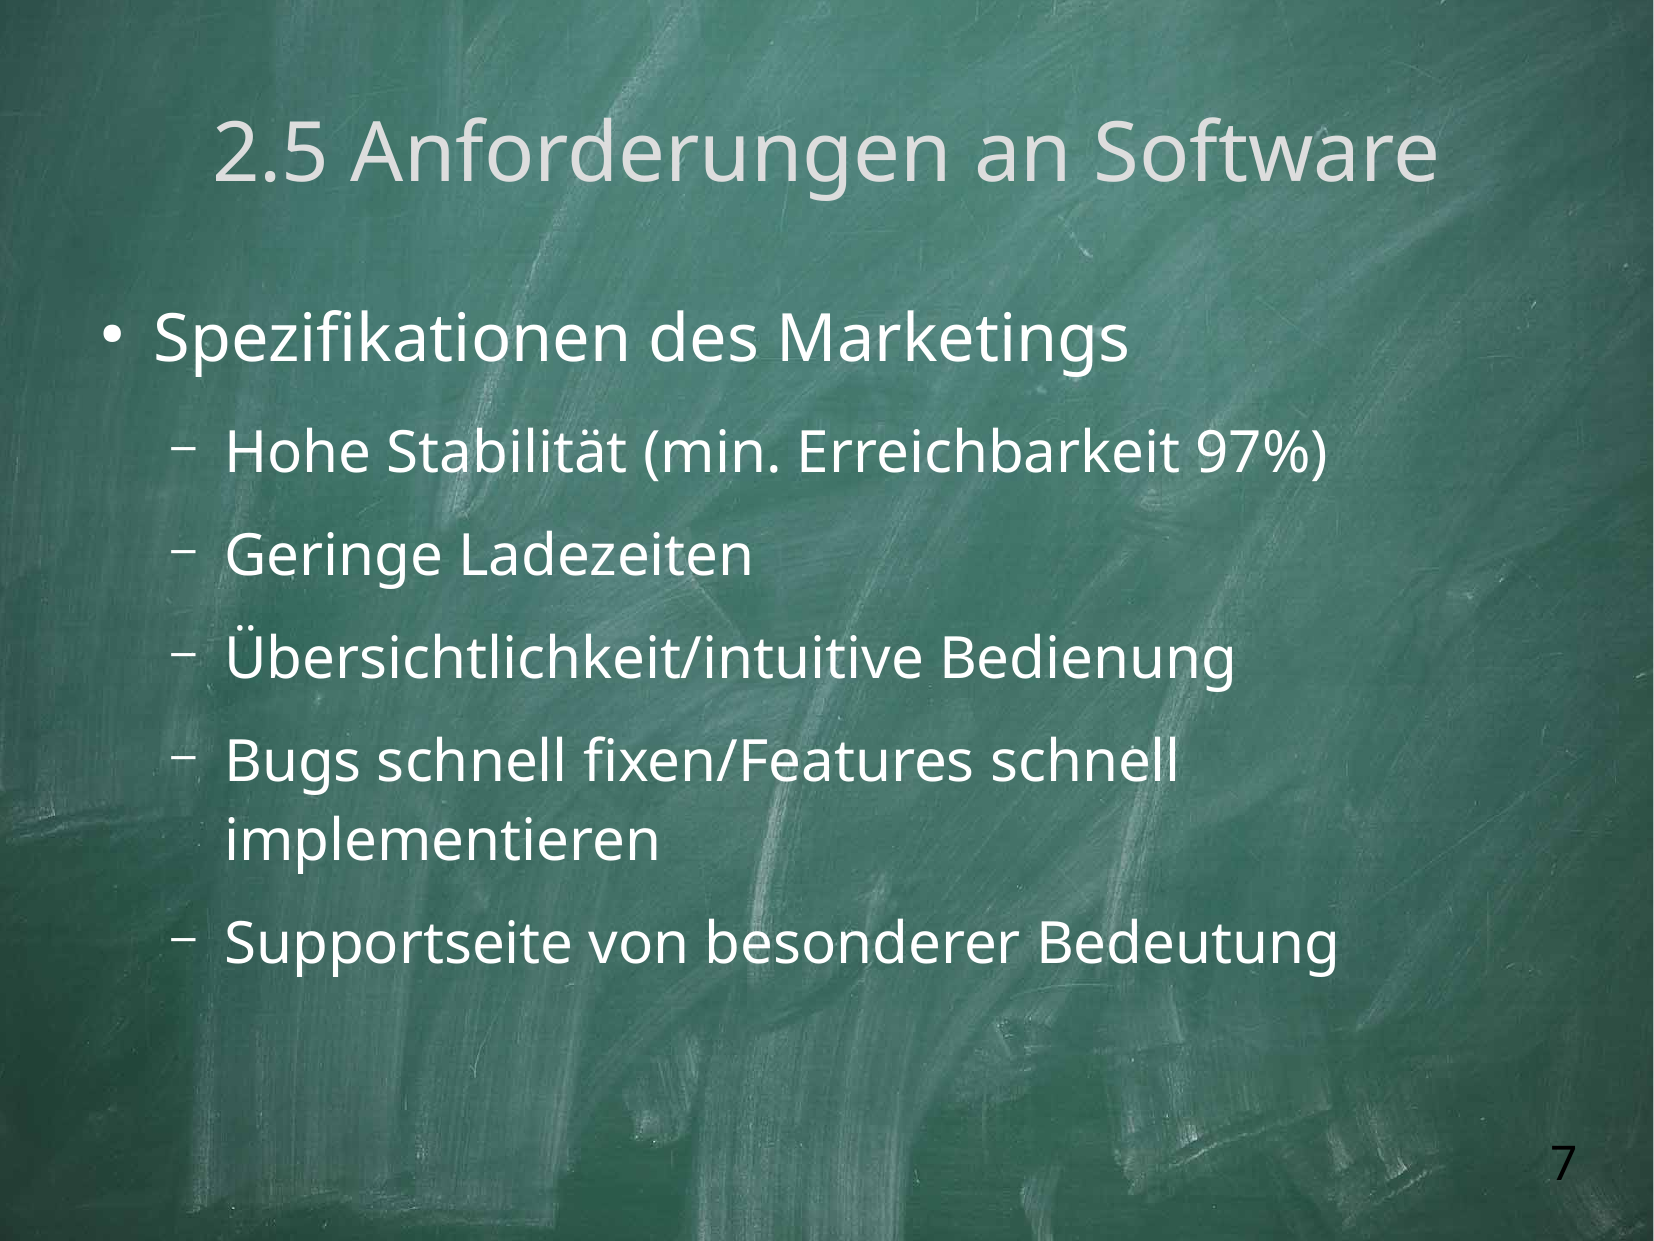

# 2.5 Anforderungen an Software
Spezifikationen des Marketings
Hohe Stabilität (min. Erreichbarkeit 97%)
Geringe Ladezeiten
Übersichtlichkeit/intuitive Bedienung
Bugs schnell fixen/Features schnell implementieren
Supportseite von besonderer Bedeutung
7
Mittelstufenprojekt: Personal Kanban